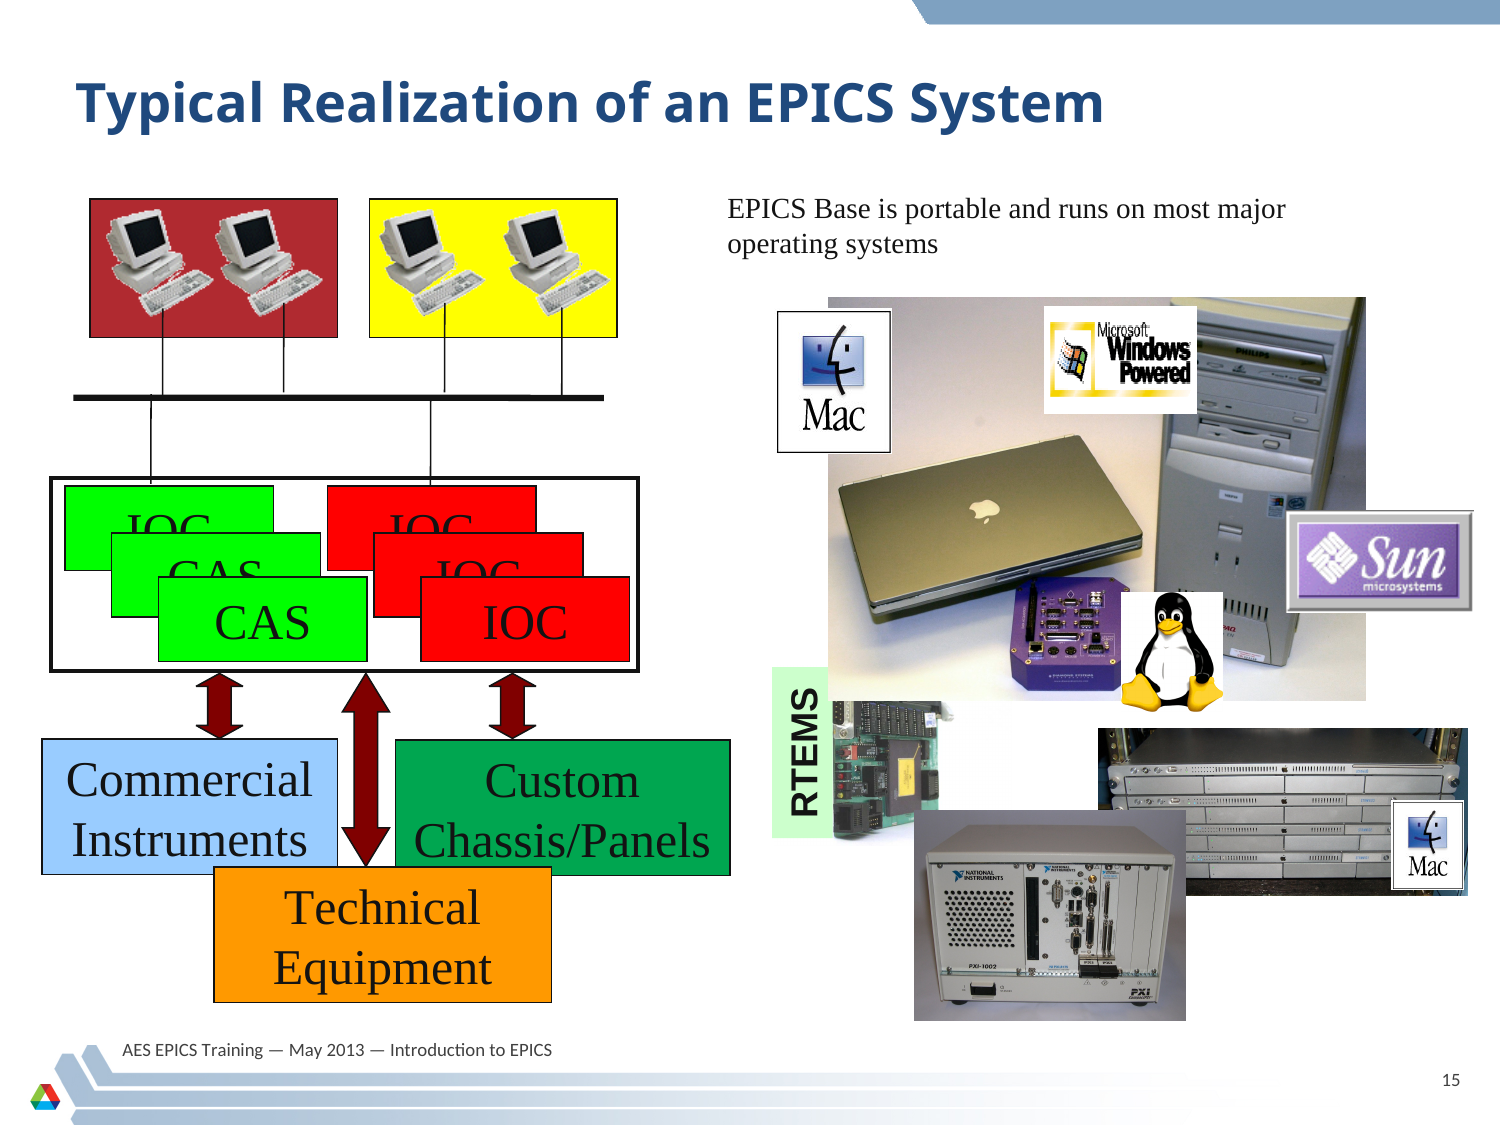

# Typical Realization of an EPICS System
EPICS Base is portable and runs on most major operating systems
IOC
CAS
CAS
IOC
IOC
IOC
RTEMS
Commercial Instruments
Custom Chassis/Panels
Technical Equipment
AES EPICS Training — May 2013 — Introduction to EPICS
15